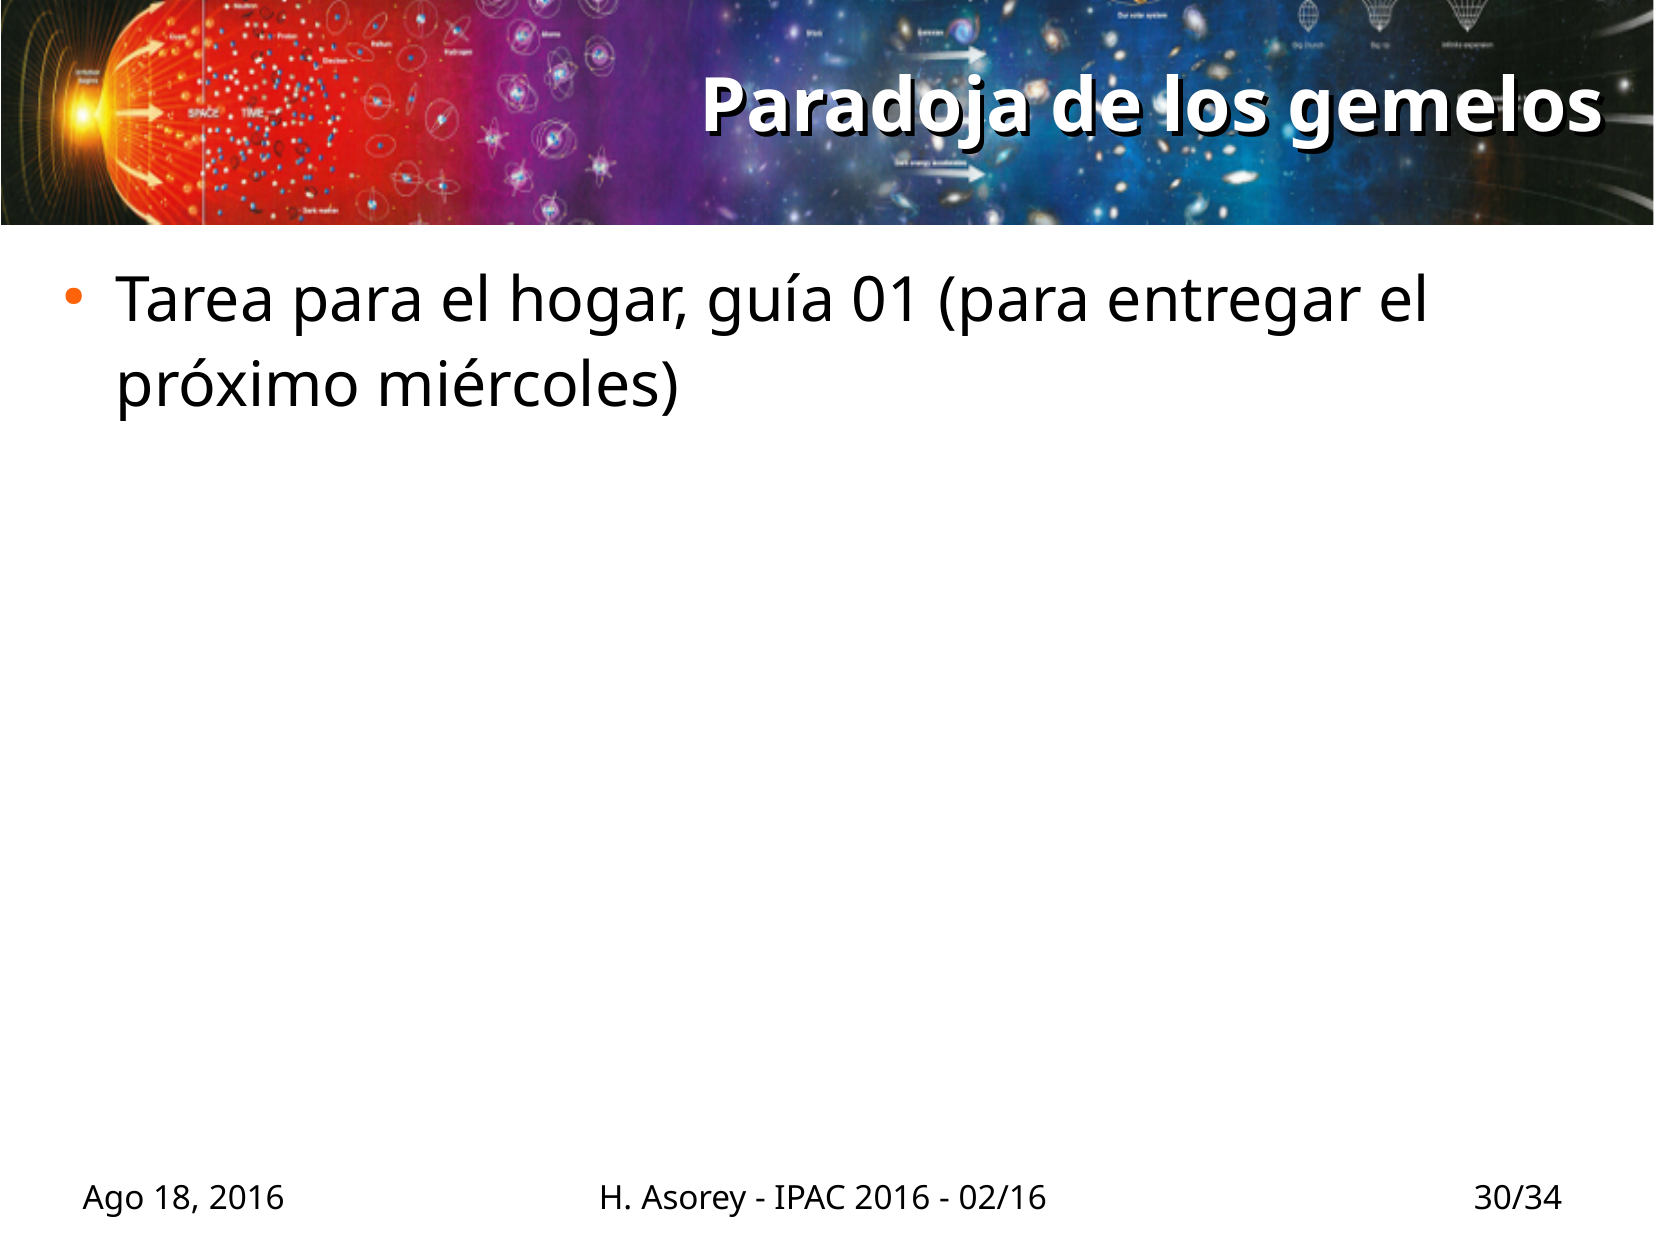

# Paradoja de los gemelos
Tarea para el hogar, guía 01 (para entregar el próximo miércoles)
Ago 18, 2016
H. Asorey - IPAC 2016 - 02/16
30